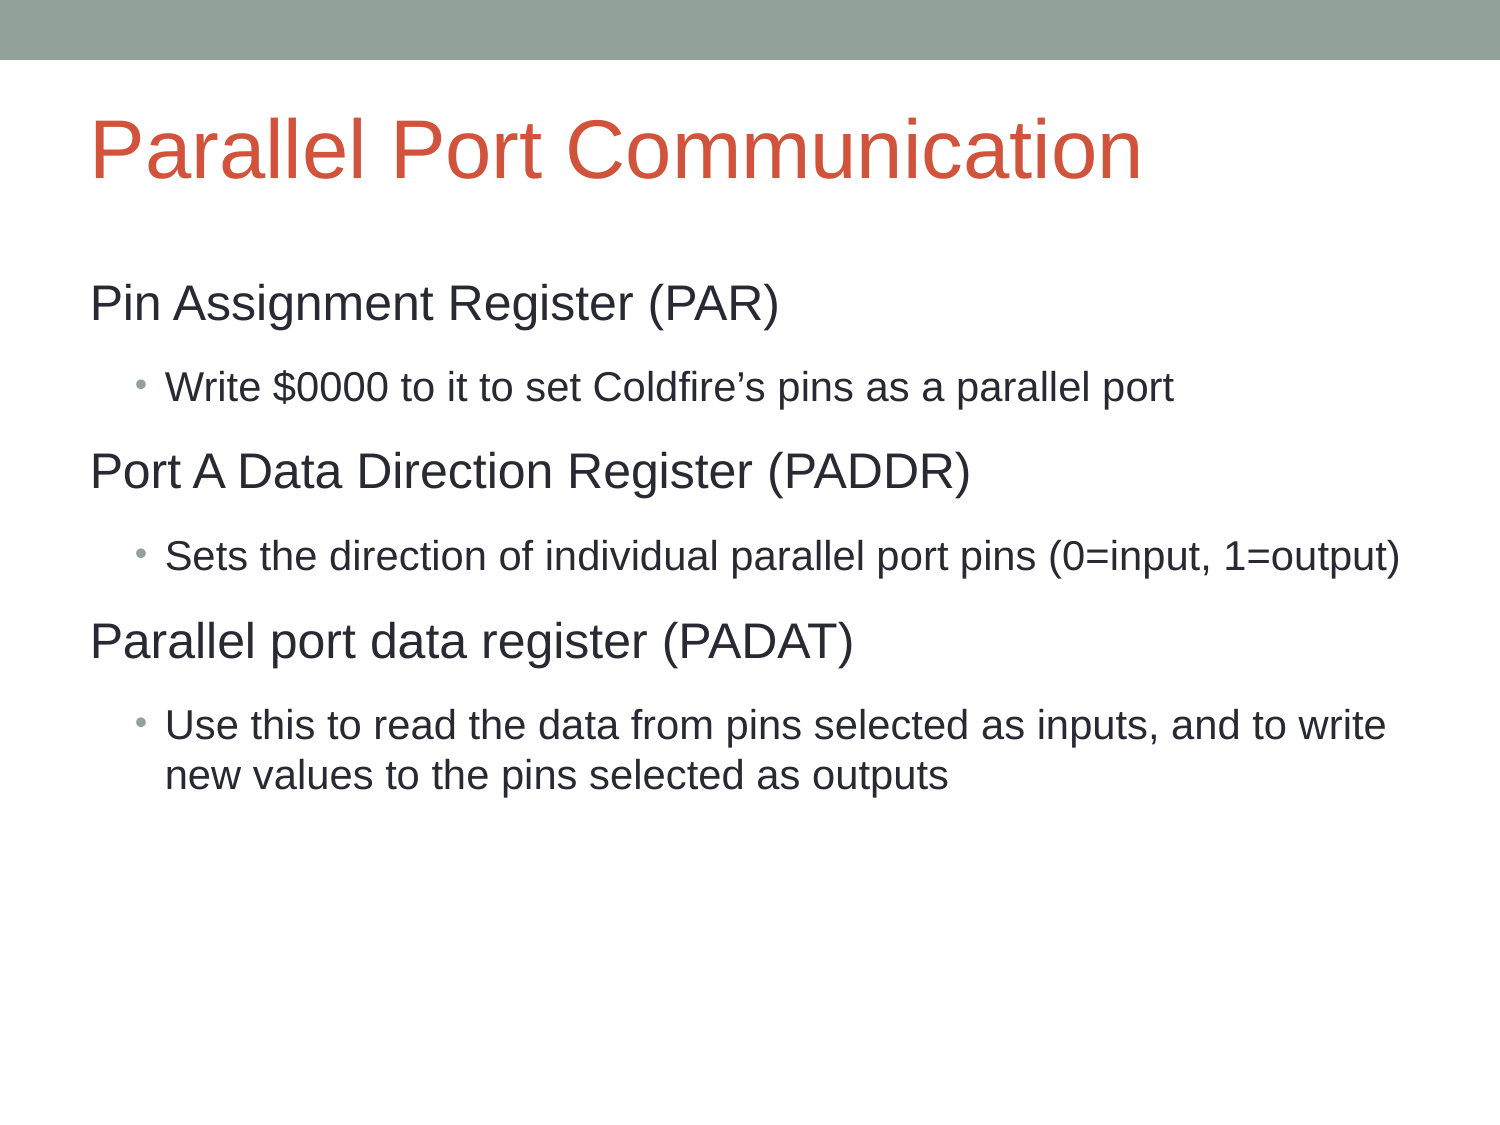

# Parallel Port Communication
Pin Assignment Register (PAR)
Write $0000 to it to set Coldfire’s pins as a parallel port
Port A Data Direction Register (PADDR)
Sets the direction of individual parallel port pins (0=input, 1=output)
Parallel port data register (PADAT)
Use this to read the data from pins selected as inputs, and to write new values to the pins selected as outputs